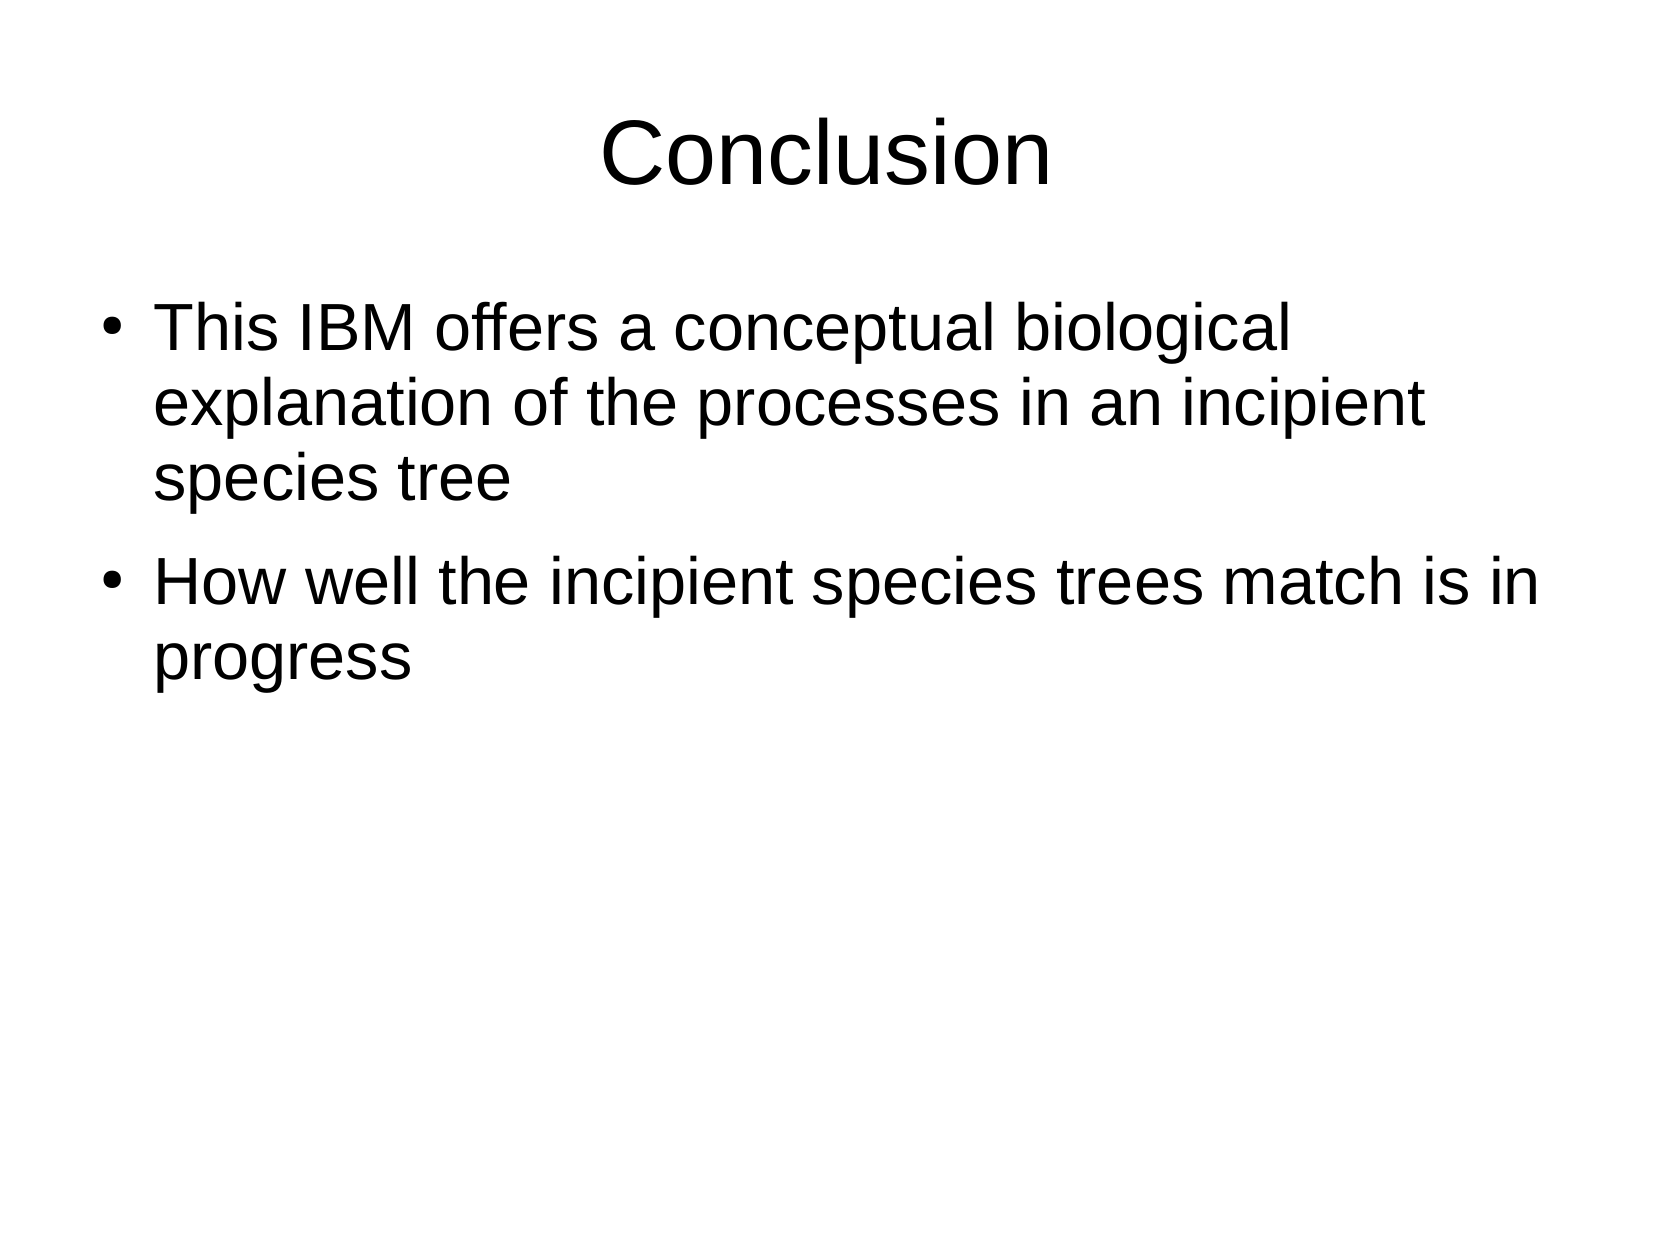

# Conclusion
This IBM offers a conceptual biological explanation of the processes in an incipient species tree
How well the incipient species trees match is in progress